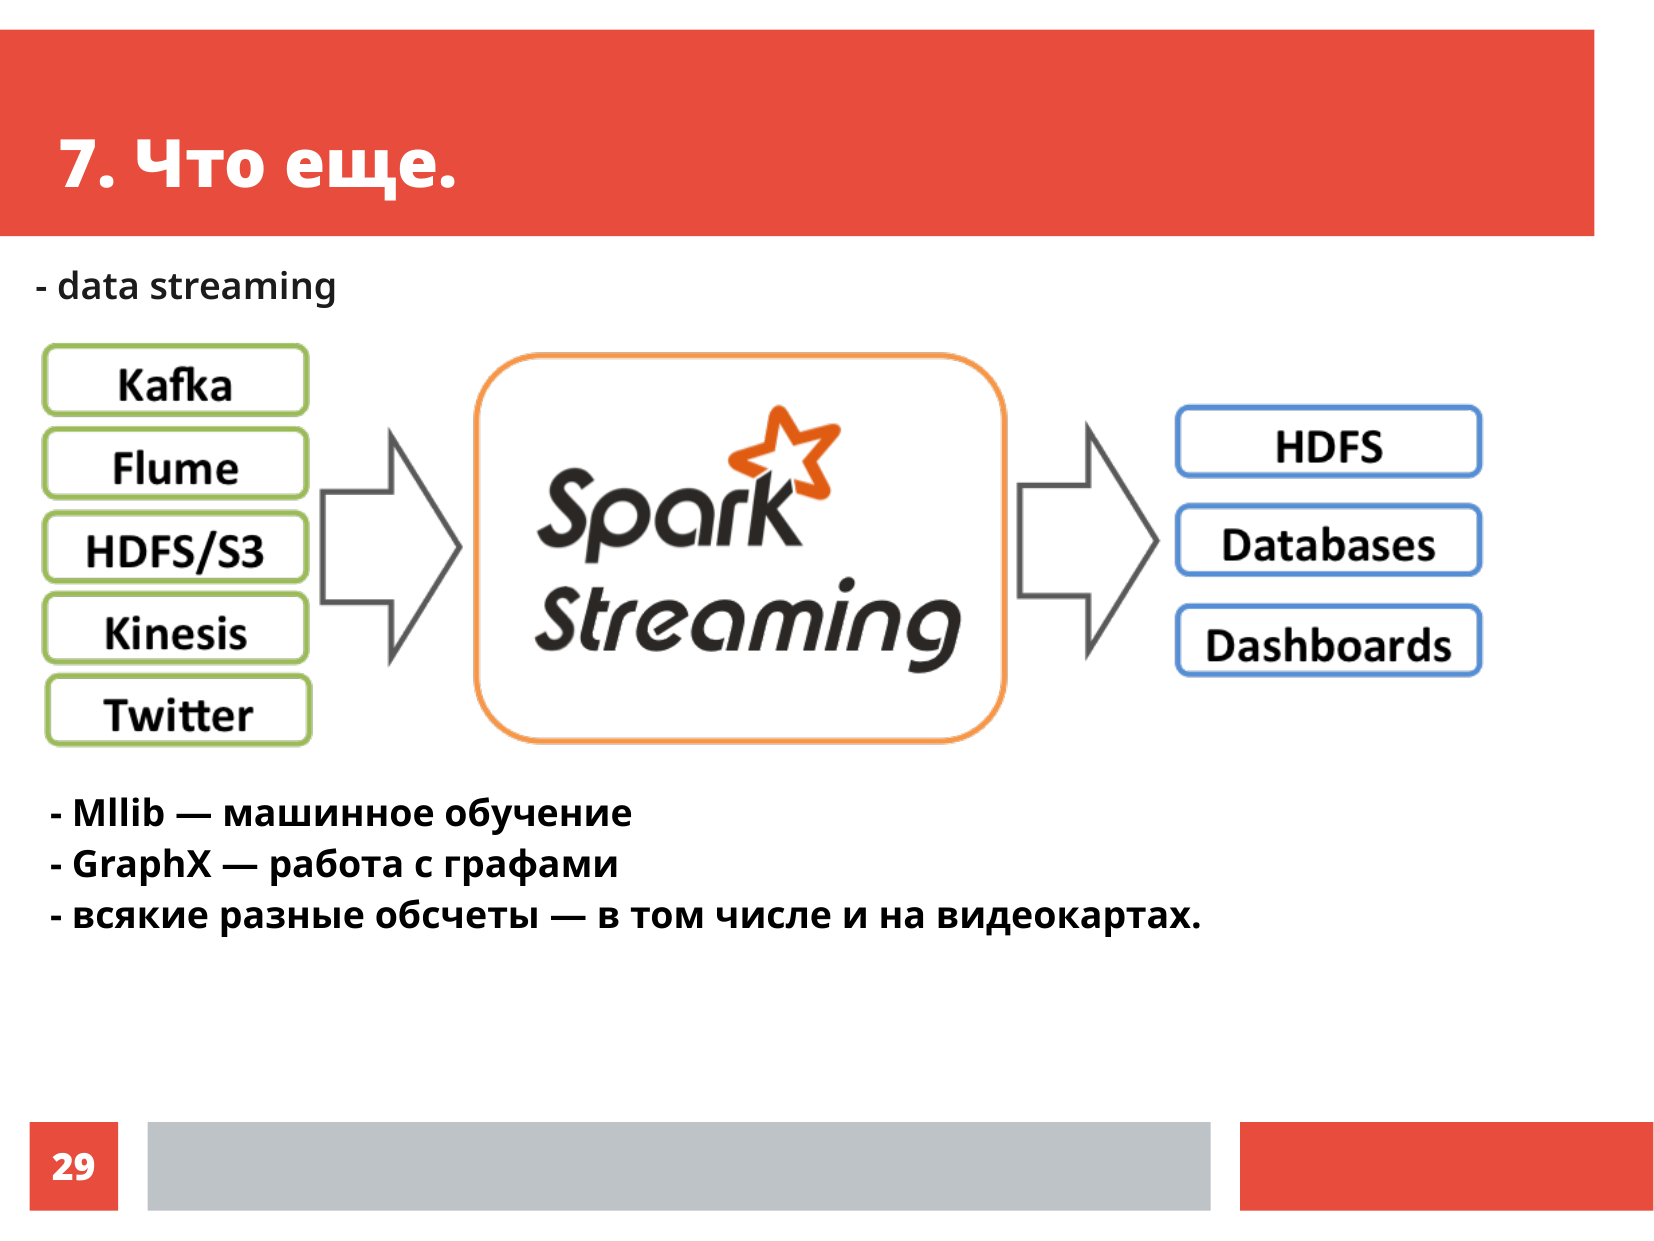

# 7. Что еще.
- data streaming
- Mllib — машинное обучение
- GraphX — работа с графами
- всякие разные обсчеты — в том числе и на видеокартах.
29